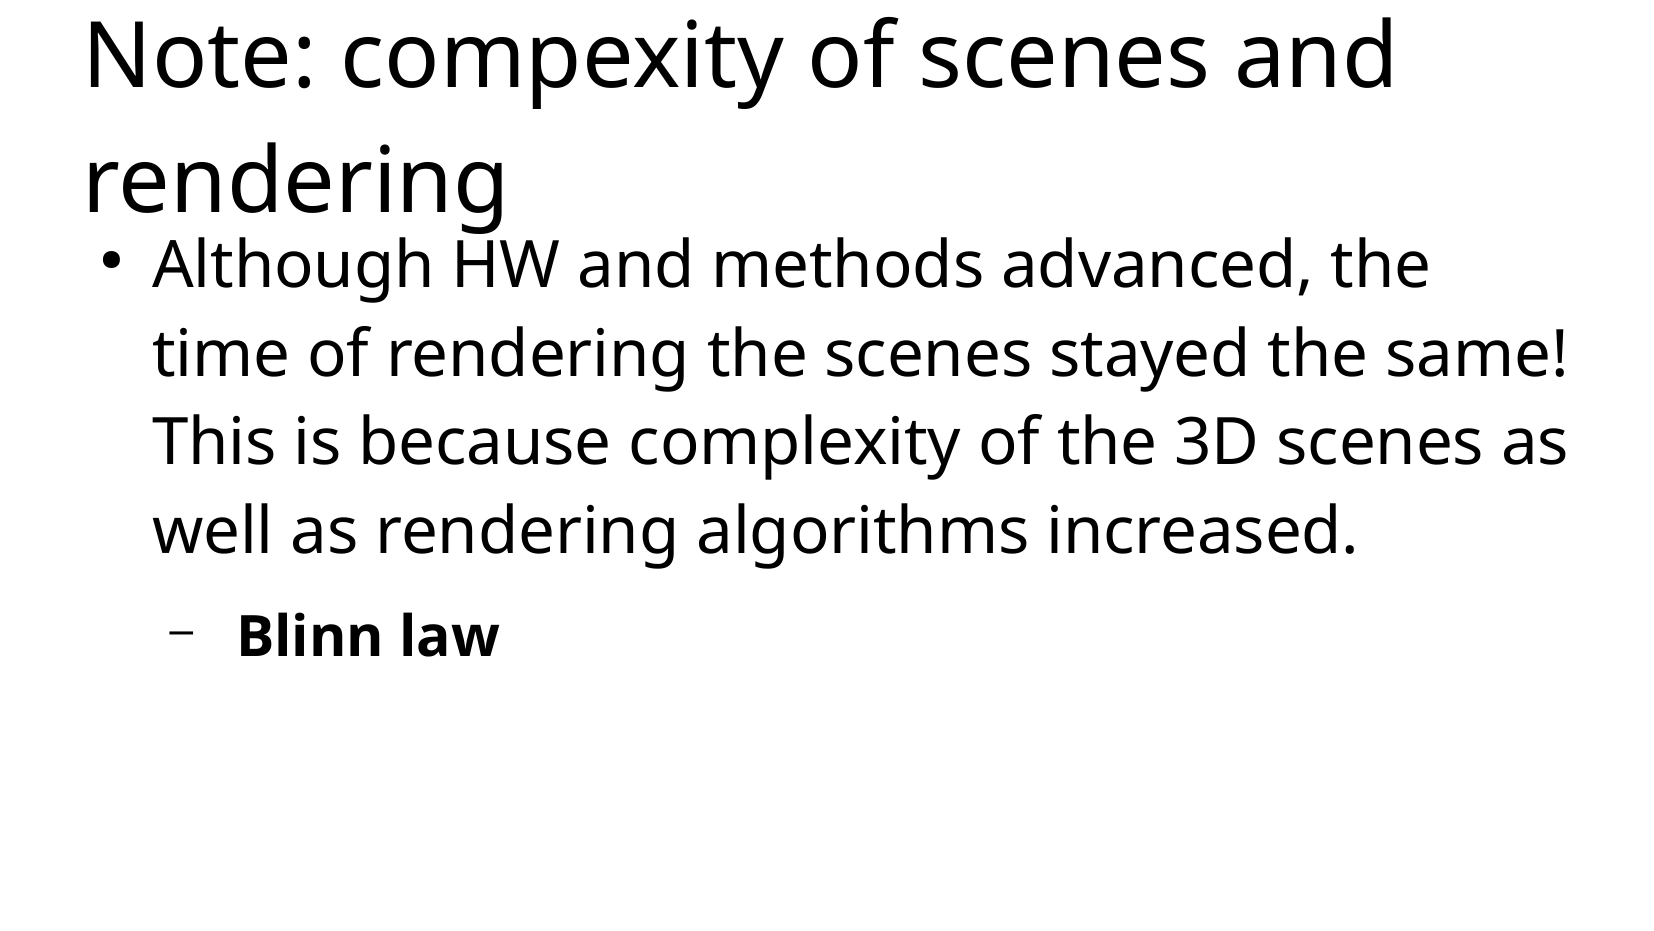

# Note: compexity of scenes and rendering
Although HW and methods advanced, the time of rendering the scenes stayed the same! This is because complexity of the 3D scenes as well as rendering algorithms increased.
 Blinn law